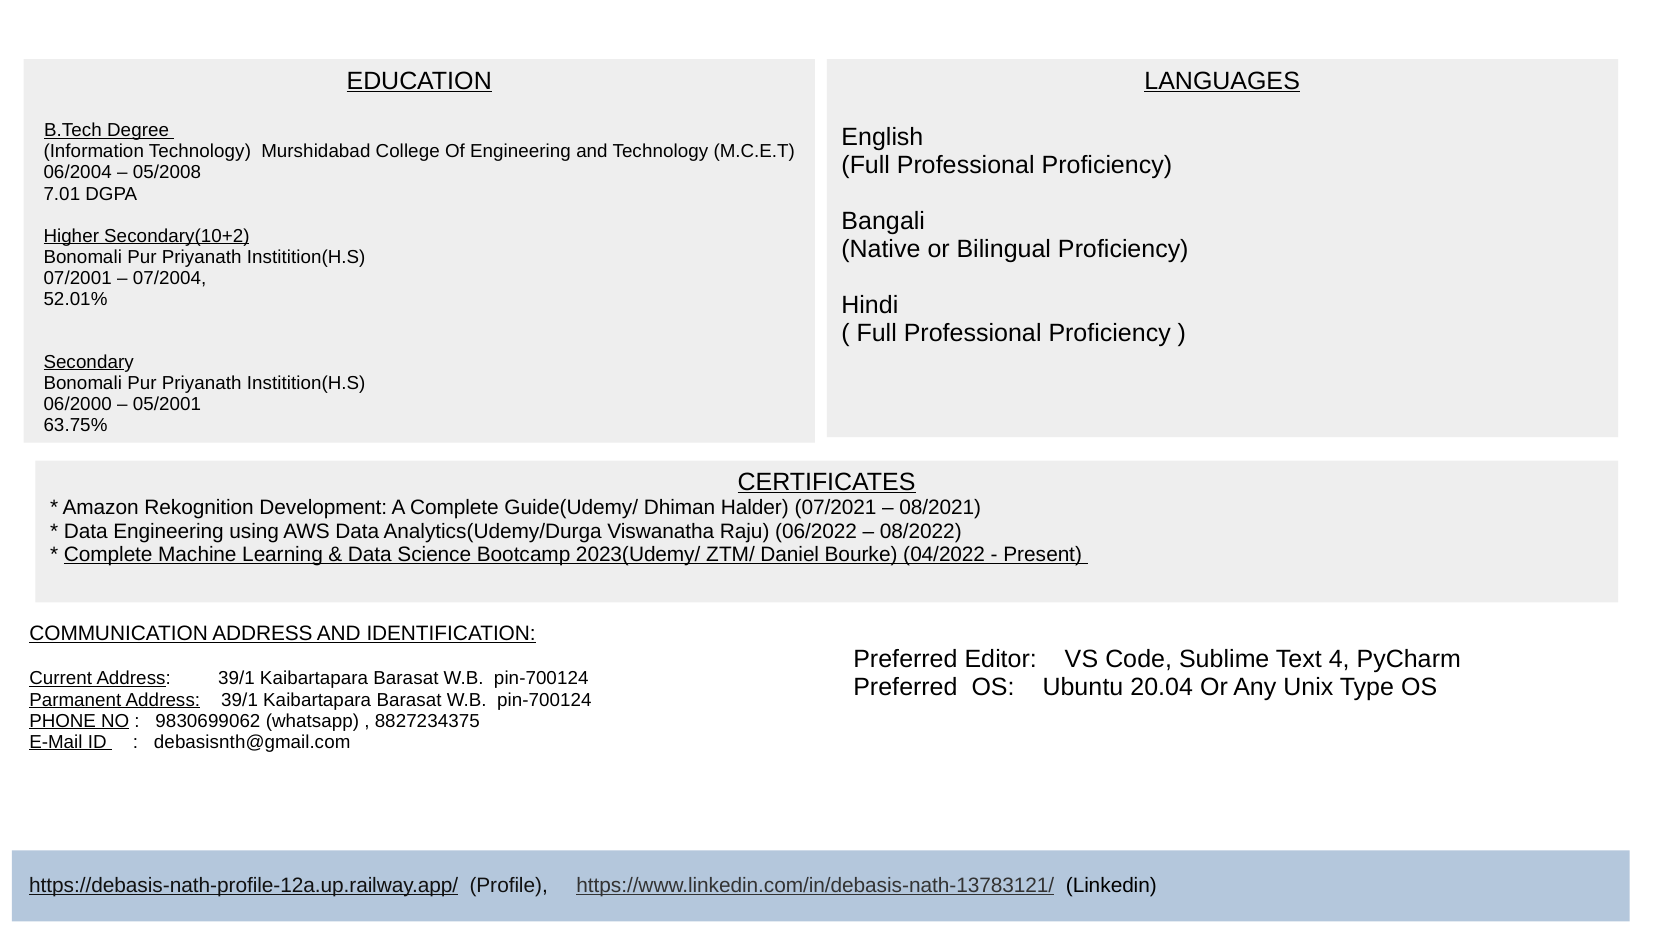

EDUCATION
 B.Tech Degree
 (Information Technology) Murshidabad College Of Engineering and Technology (M.C.E.T)
 06/2004 – 05/2008
 7.01 DGPA
 Higher Secondary(10+2)
 Bonomali Pur Priyanath Institition(H.S)
 07/2001 – 07/2004,
 52.01%
 Secondary
 Bonomali Pur Priyanath Institition(H.S)
 06/2000 – 05/2001
 63.75%
LANGUAGES
English
(Full Professional Proficiency)
Bangali
(Native or Bilingual Proficiency)
Hindi
( Full Professional Proficiency )
CERTIFICATES
* Amazon Rekognition Development: A Complete Guide(Udemy/ Dhiman Halder) (07/2021 – 08/2021)
* Data Engineering using AWS Data Analytics(Udemy/Durga Viswanatha Raju) (06/2022 – 08/2022)
* Complete Machine Learning & Data Science Bootcamp 2023(Udemy/ ZTM/ Daniel Bourke) (04/2022 - Present)
COMMUNICATION ADDRESS AND IDENTIFICATION:
Current Address: 39/1 Kaibartapara Barasat W.B. pin-700124
Parmanent Address: 39/1 Kaibartapara Barasat W.B. pin-700124
PHONE NO : 9830699062 (whatsapp) , 8827234375
E-Mail ID : debasisnth@gmail.com
Preferred Editor: VS Code, Sublime Text 4, PyCharm
Preferred OS: Ubuntu 20.04 Or Any Unix Type OS
# https://debasis-nath-profile-12a.up.railway.app/ (Profile), https://www.linkedin.com/in/debasis-nath-13783121/ (Linkedin)